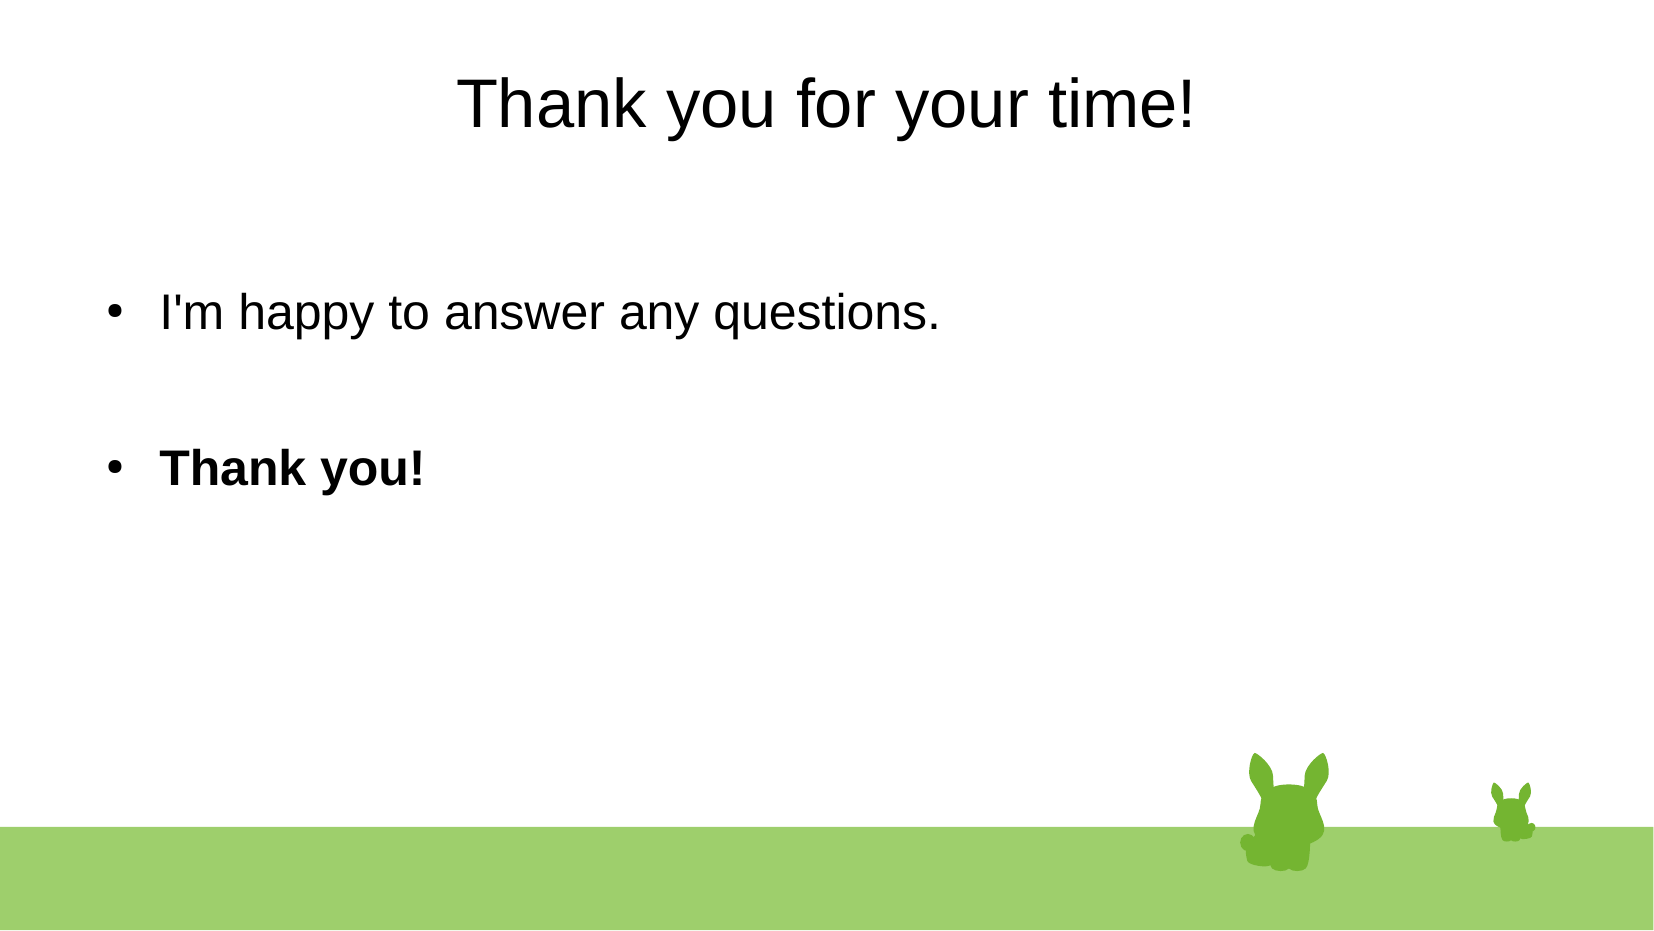

# Thank you for your time!
I'm happy to answer any questions.
Thank you!